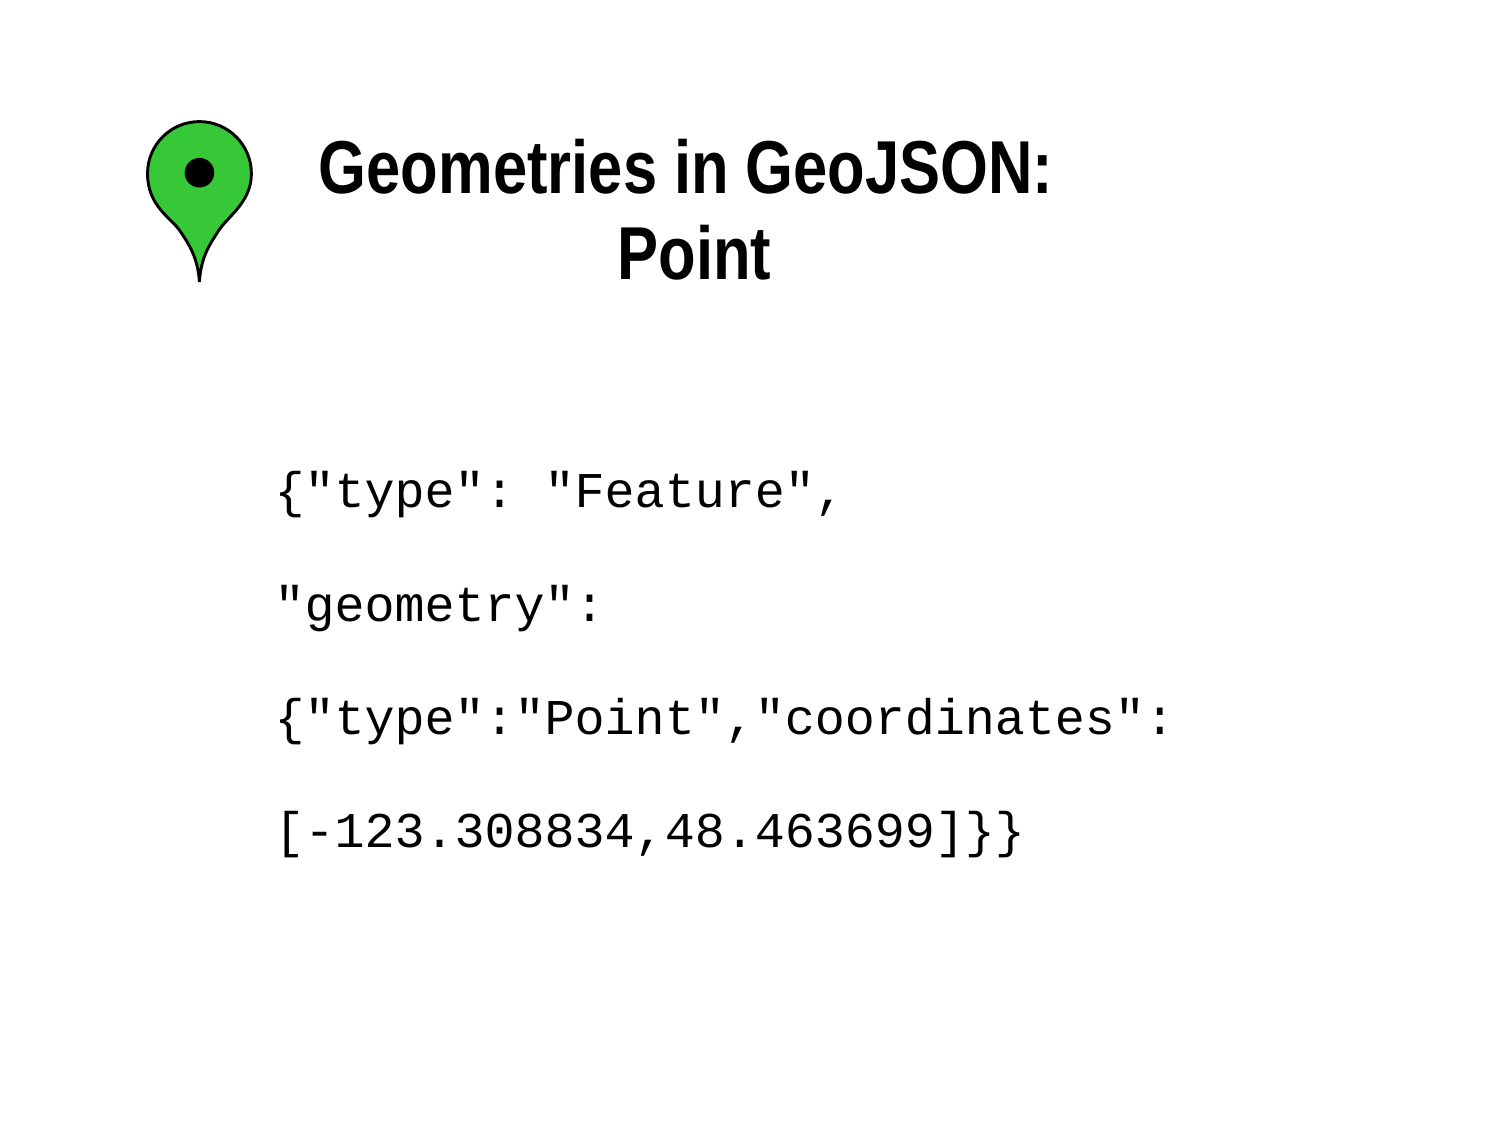

# Geometries in GeoJSON: Point
{"type": "Feature", "geometry":{"type":"Point","coordinates":[-123.308834,48.463699]}}